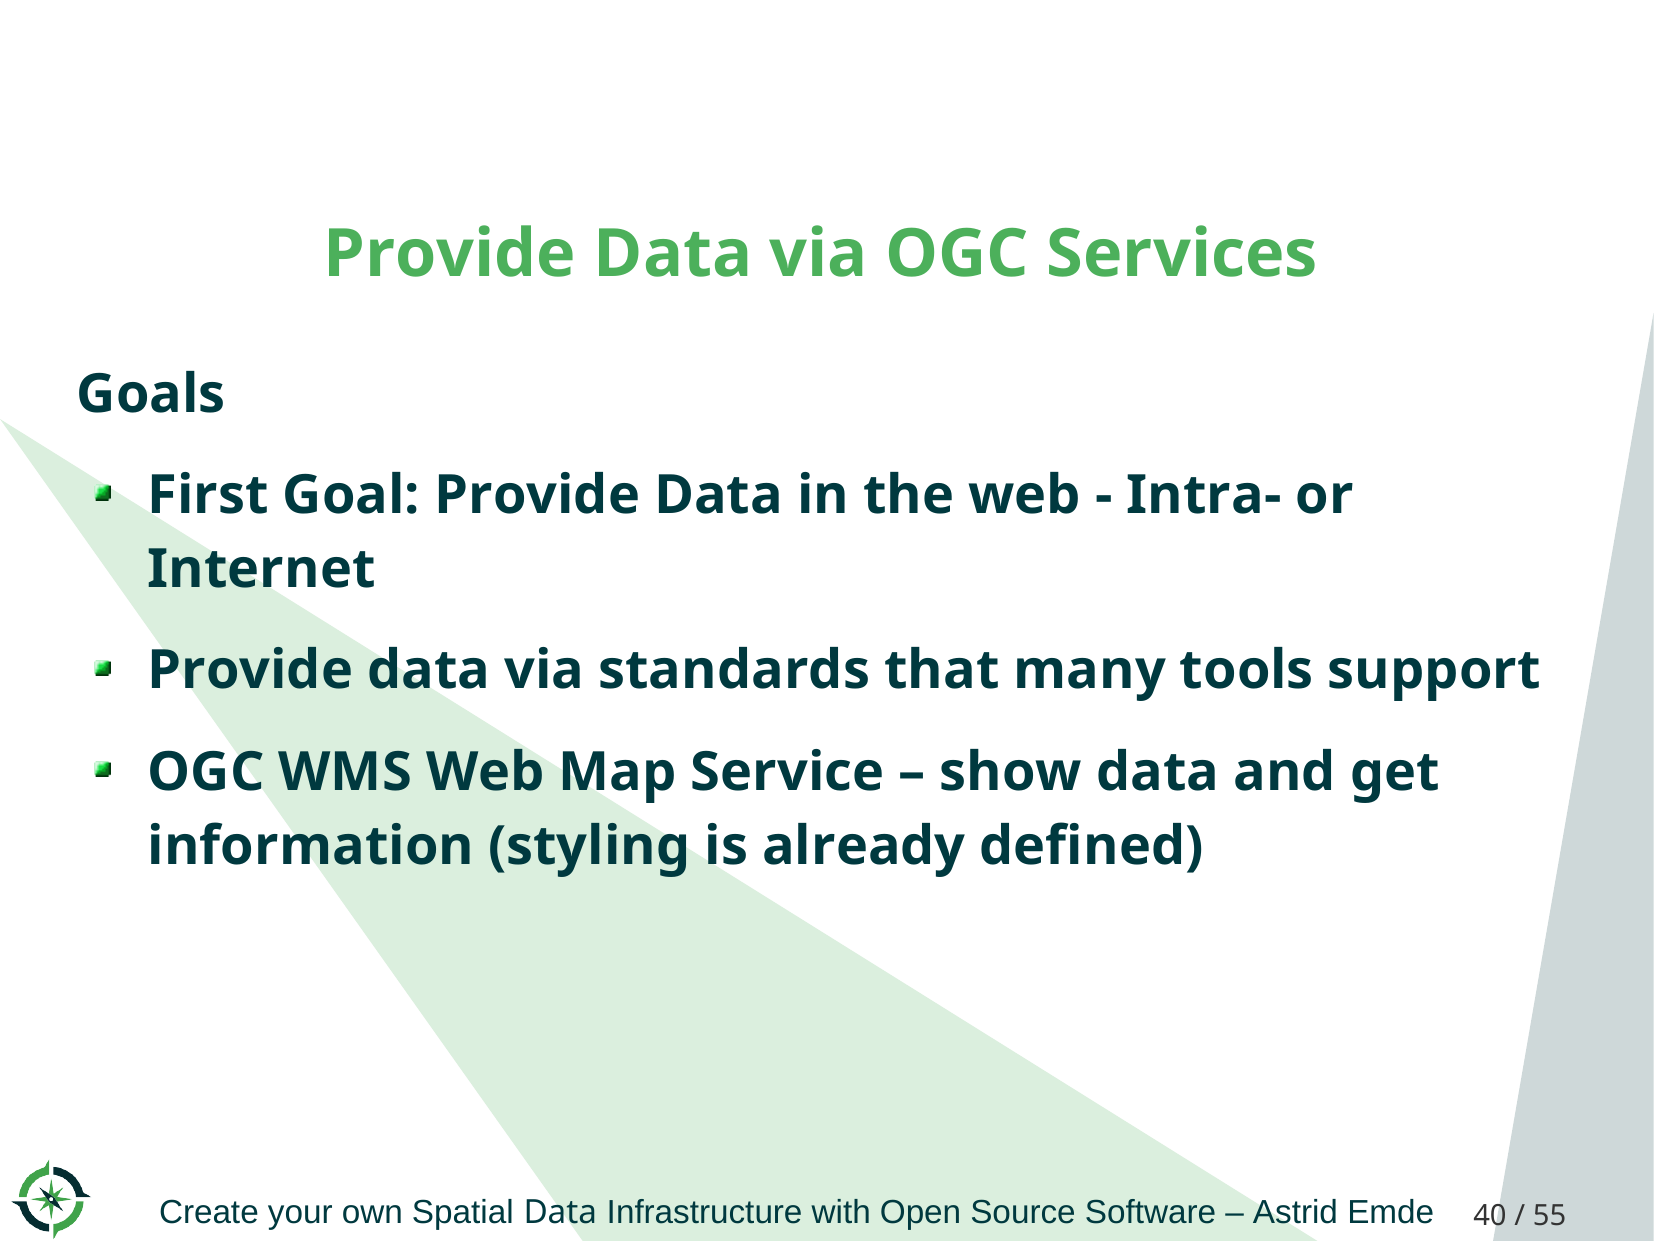

# Provide Data via OGC Services
Goals
First Goal: Provide Data in the web - Intra- or Internet
Provide data via standards that many tools support
OGC WMS Web Map Service – show data and get information (styling is already defined)